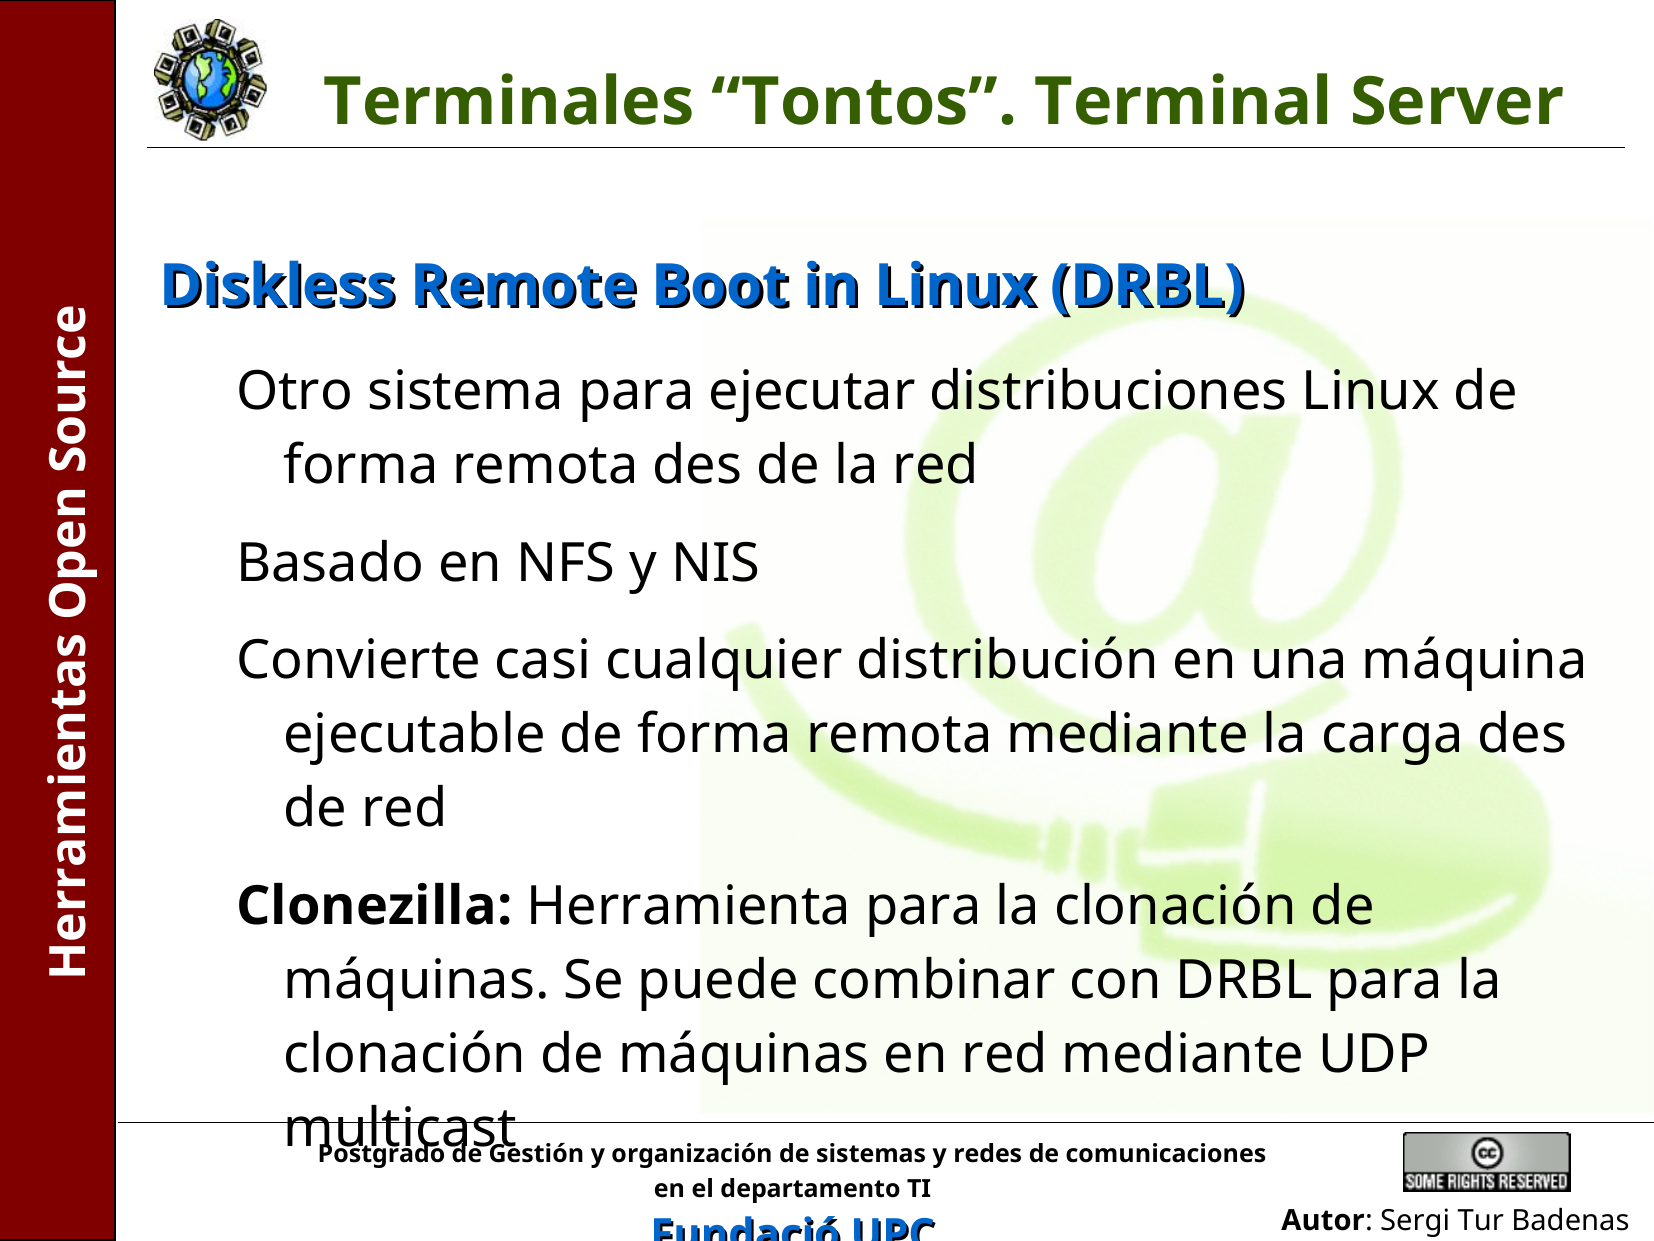

# Terminales “Tontos”. Terminal Server
Diskless Remote Boot in Linux (DRBL)
Otro sistema para ejecutar distribuciones Linux de forma remota des de la red
Basado en NFS y NIS
Convierte casi cualquier distribución en una máquina ejecutable de forma remota mediante la carga des de red
Clonezilla: Herramienta para la clonación de máquinas. Se puede combinar con DRBL para la clonación de máquinas en red mediante UDP multicast